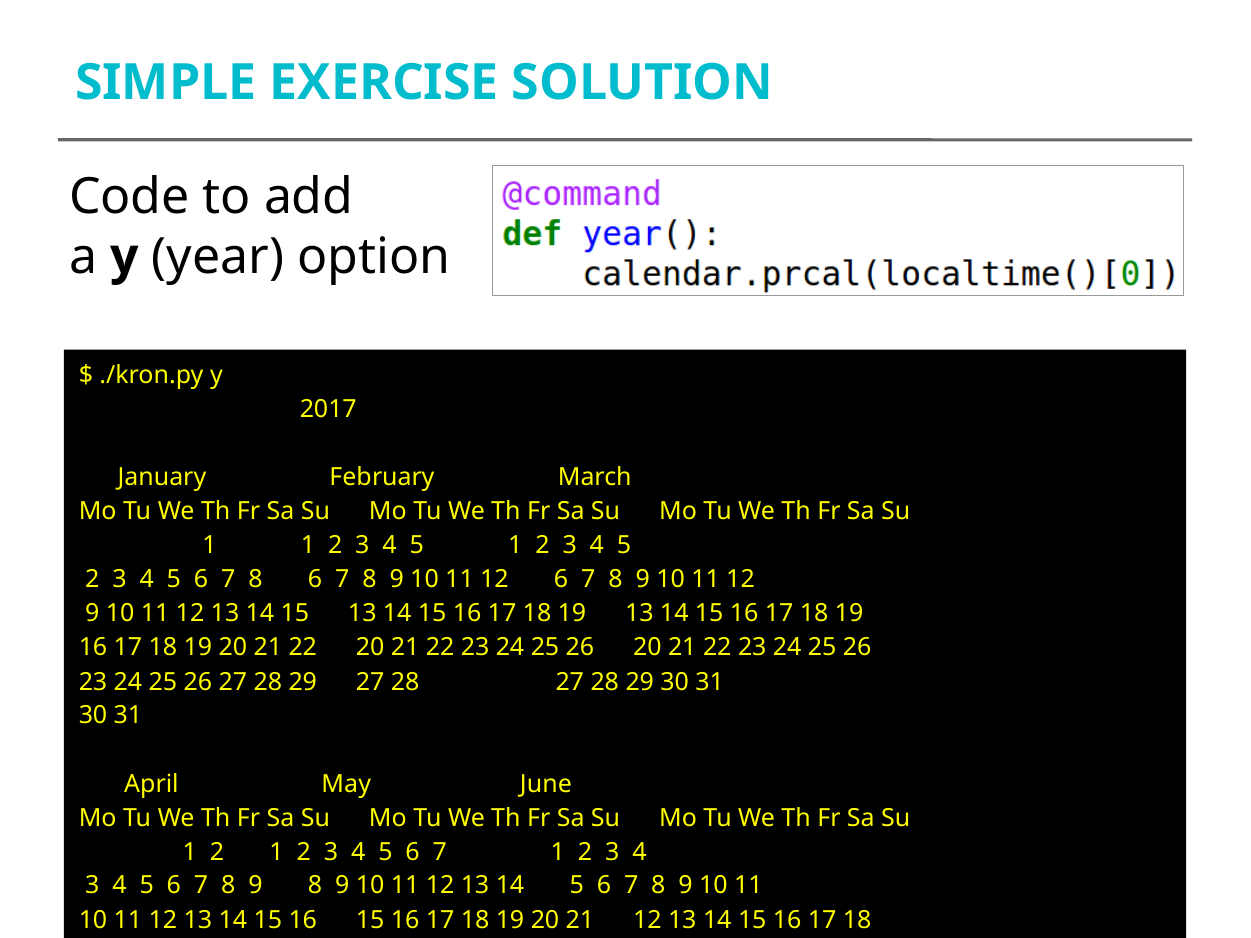

# SIMPLE EXERCISE SOLUTION
Code to add
a y (year) option
$ ./kron.py y
 2017
 January February March
Mo Tu We Th Fr Sa Su Mo Tu We Th Fr Sa Su Mo Tu We Th Fr Sa Su
 1 1 2 3 4 5 1 2 3 4 5
 2 3 4 5 6 7 8 6 7 8 9 10 11 12 6 7 8 9 10 11 12
 9 10 11 12 13 14 15 13 14 15 16 17 18 19 13 14 15 16 17 18 19
16 17 18 19 20 21 22 20 21 22 23 24 25 26 20 21 22 23 24 25 26
23 24 25 26 27 28 29 27 28 27 28 29 30 31
30 31
 April May June
Mo Tu We Th Fr Sa Su Mo Tu We Th Fr Sa Su Mo Tu We Th Fr Sa Su
 1 2 1 2 3 4 5 6 7 1 2 3 4
 3 4 5 6 7 8 9 8 9 10 11 12 13 14 5 6 7 8 9 10 11
10 11 12 13 14 15 16 15 16 17 18 19 20 21 12 13 14 15 16 17 18
17 18 19 20 21 22 23 22 23 24 25 26 27 28 19 20 21 22 23 24 25
24 25 26 27 28 29 30 29 30 31 26 27 28 29 30